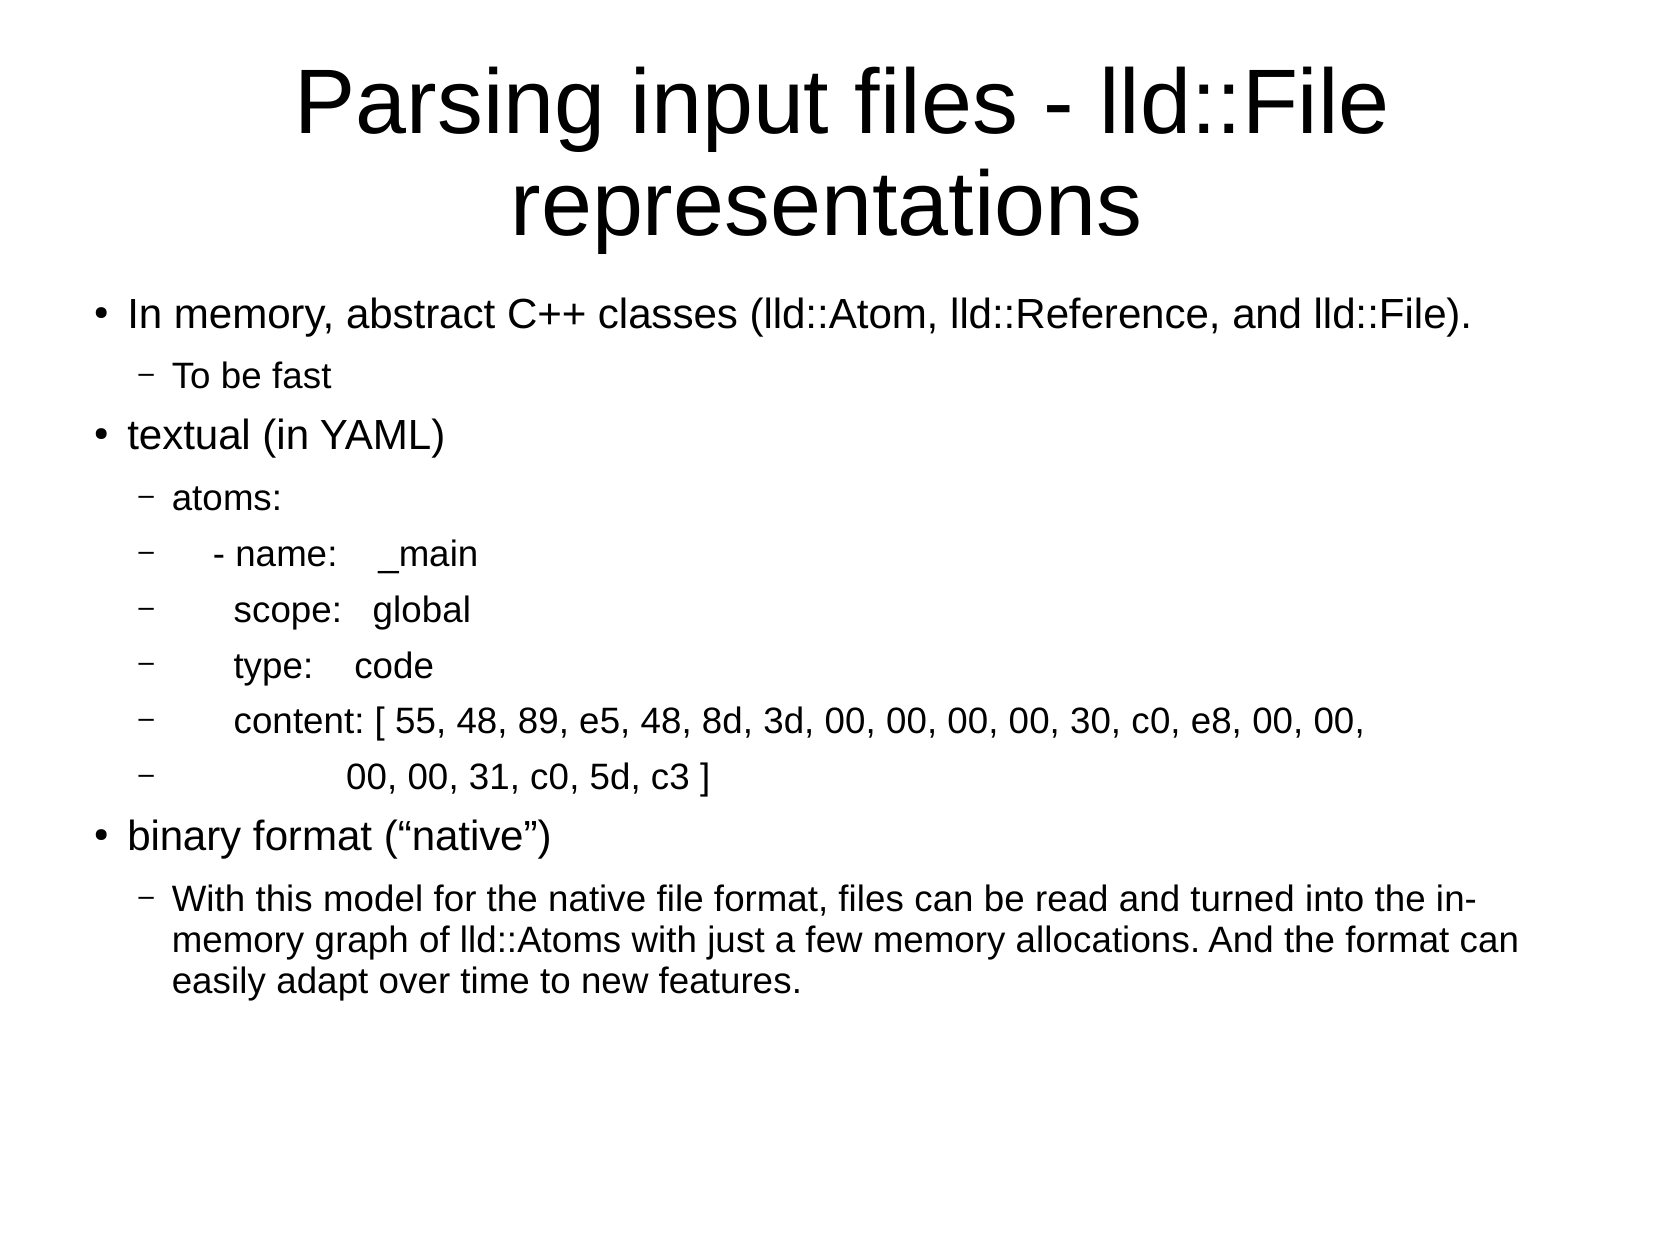

# Parsing input files - lld::File representations
In memory, abstract C++ classes (lld::Atom, lld::Reference, and lld::File).
To be fast
textual (in YAML)
atoms:
 - name: _main
 scope: global
 type: code
 content: [ 55, 48, 89, e5, 48, 8d, 3d, 00, 00, 00, 00, 30, c0, e8, 00, 00,
 00, 00, 31, c0, 5d, c3 ]
binary format (“native”)
With this model for the native file format, files can be read and turned into the in-memory graph of lld::Atoms with just a few memory allocations. And the format can easily adapt over time to new features.